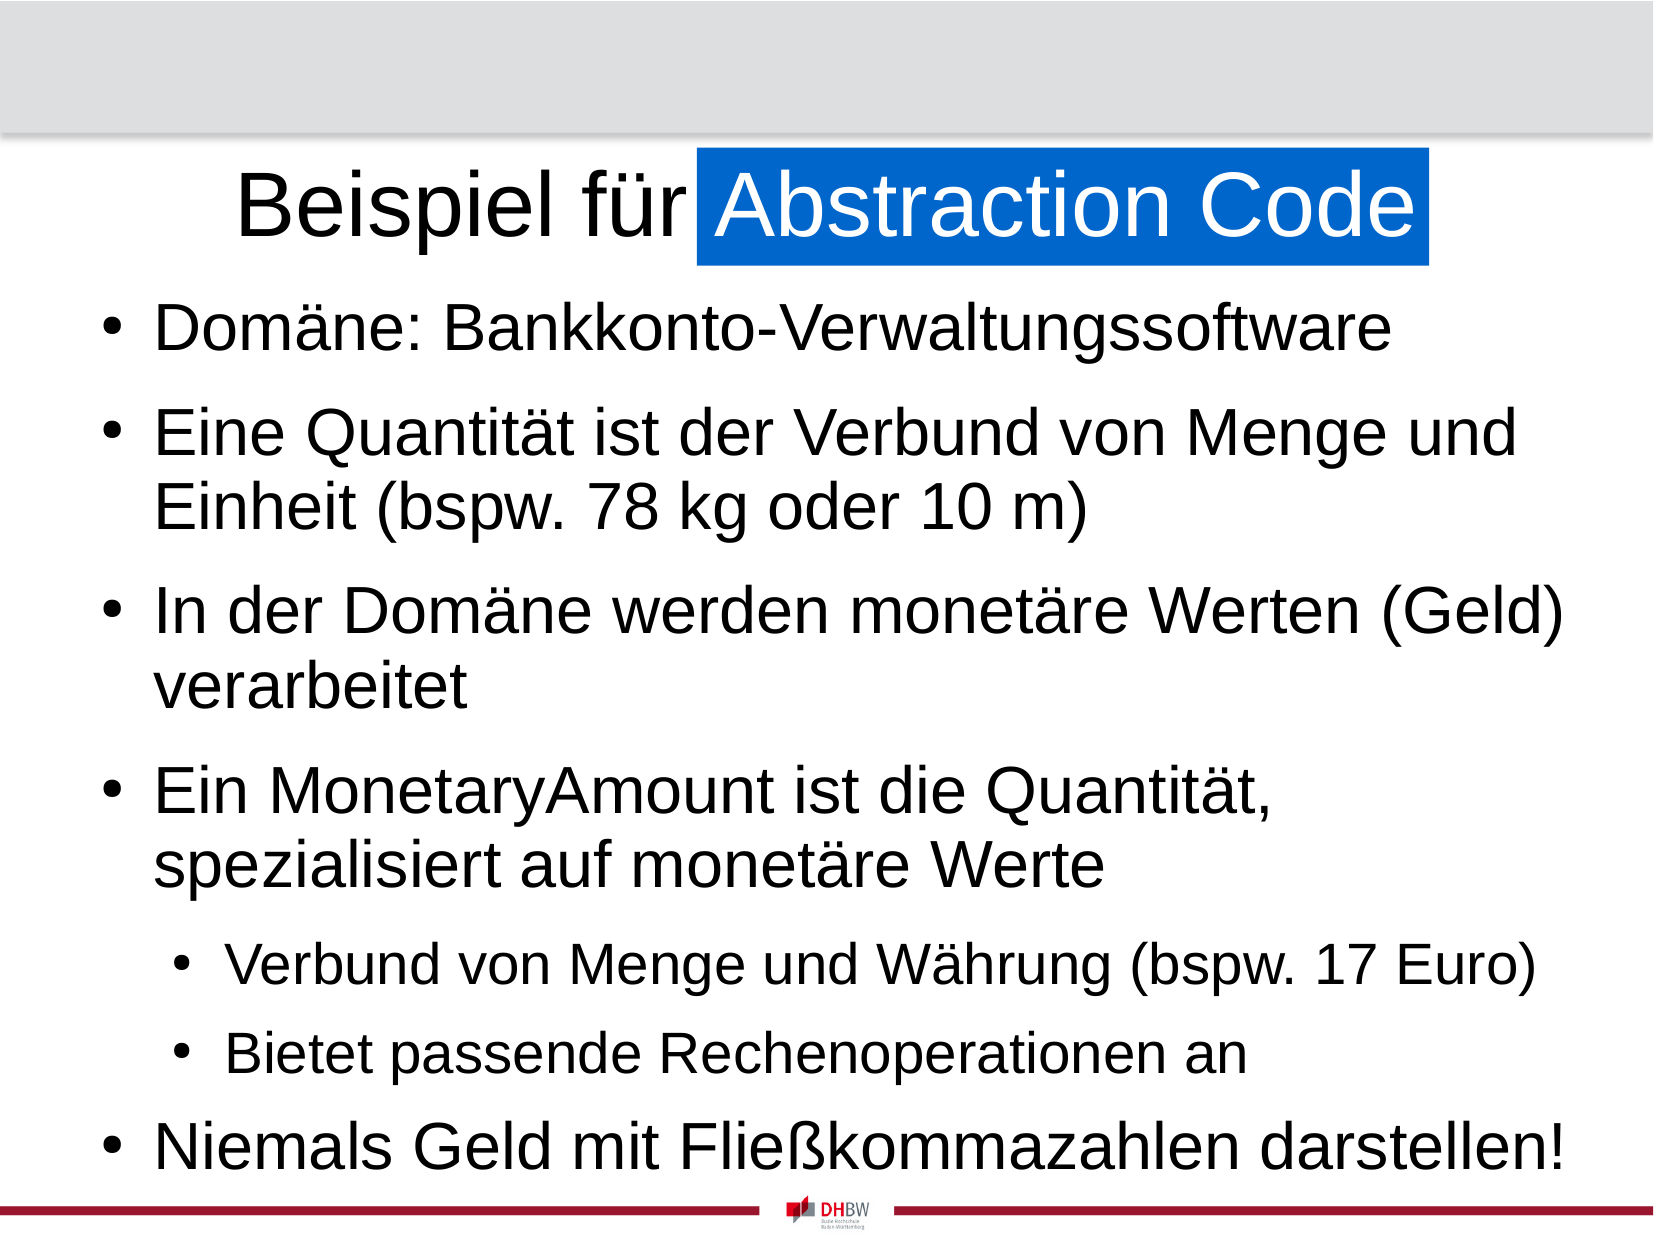

# Beispiel für Abstraction Code
Domäne: Bankkonto-Verwaltungssoftware
Eine Quantität ist der Verbund von Menge und Einheit (bspw. 78 kg oder 10 m)
In der Domäne werden monetäre Werten (Geld) verarbeitet
Ein MonetaryAmount ist die Quantität, spezialisiert auf monetäre Werte
Verbund von Menge und Währung (bspw. 17 Euro)
Bietet passende Rechenoperationen an
Niemals Geld mit Fließkommazahlen darstellen!